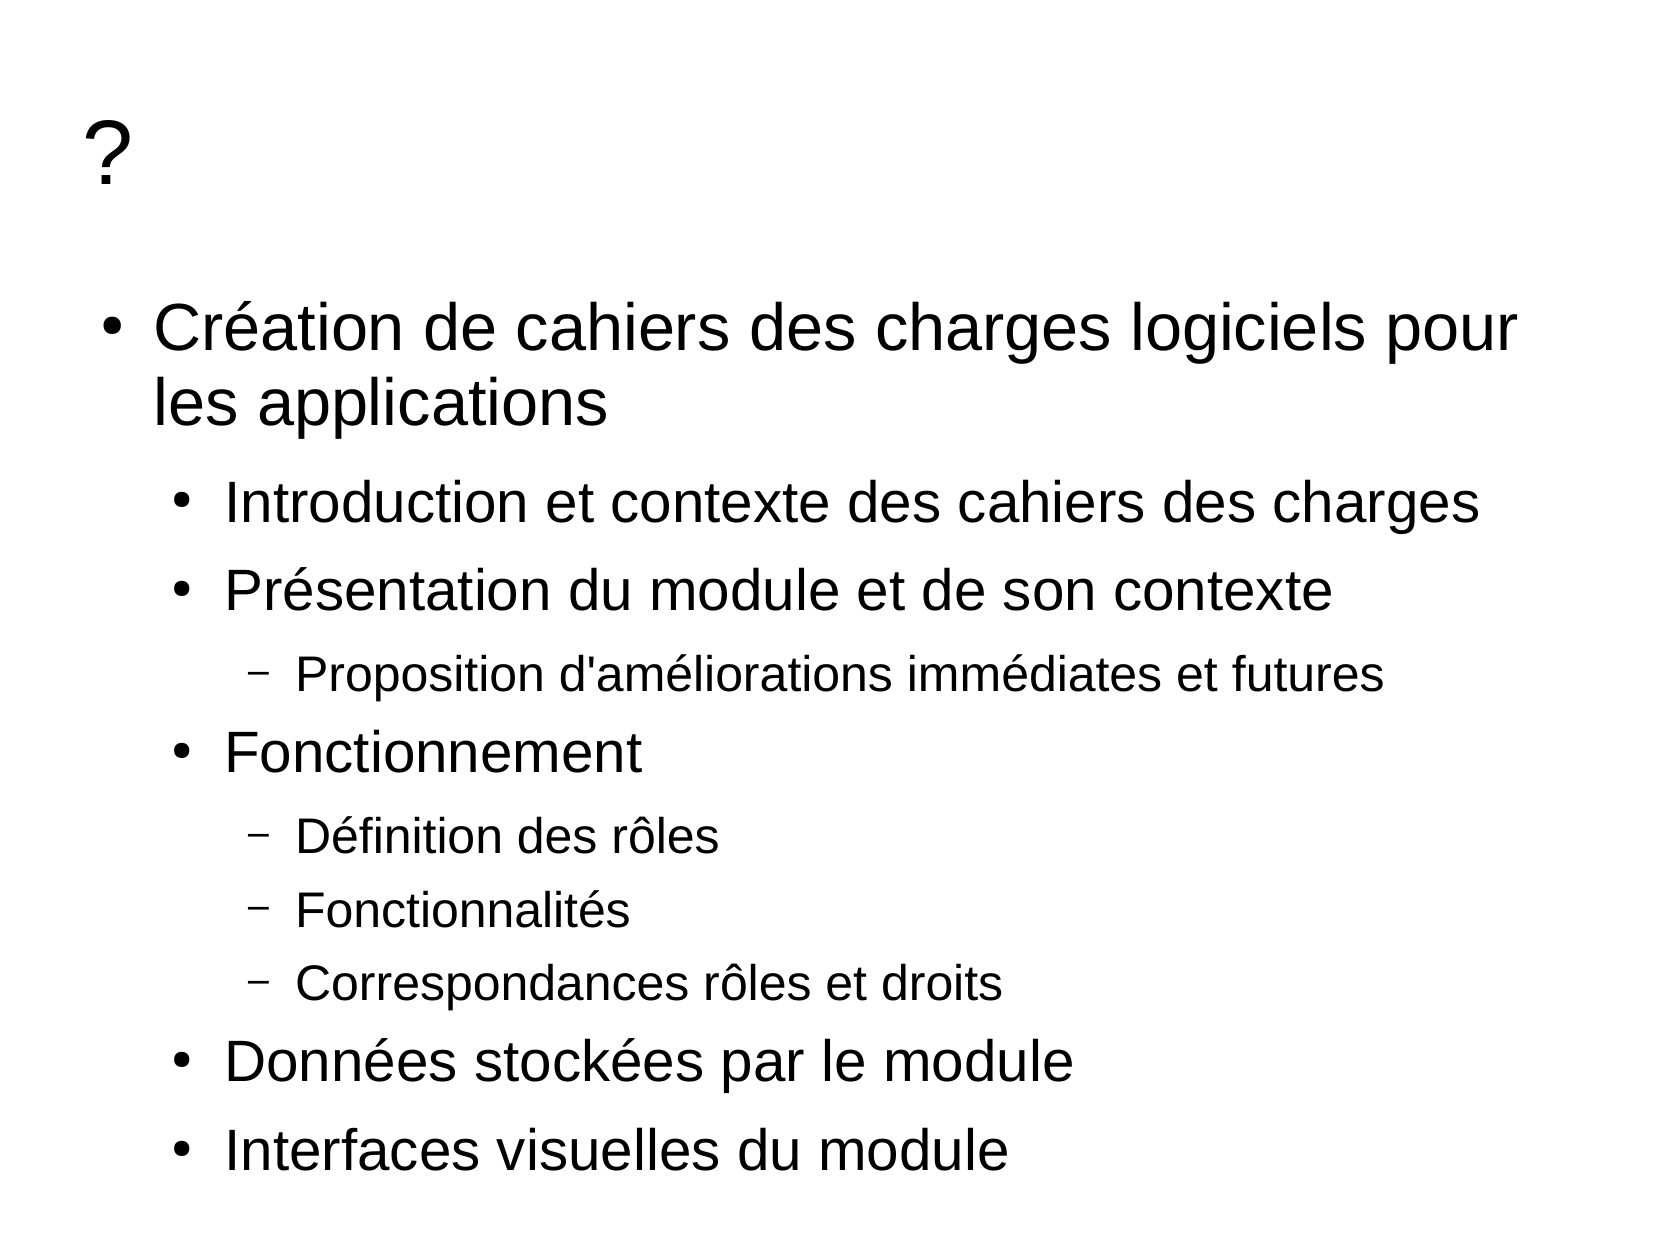

# ?
Création de cahiers des charges logiciels pour les applications
Introduction et contexte des cahiers des charges
Présentation du module et de son contexte
Proposition d'améliorations immédiates et futures
Fonctionnement
Définition des rôles
Fonctionnalités
Correspondances rôles et droits
Données stockées par le module
Interfaces visuelles du module